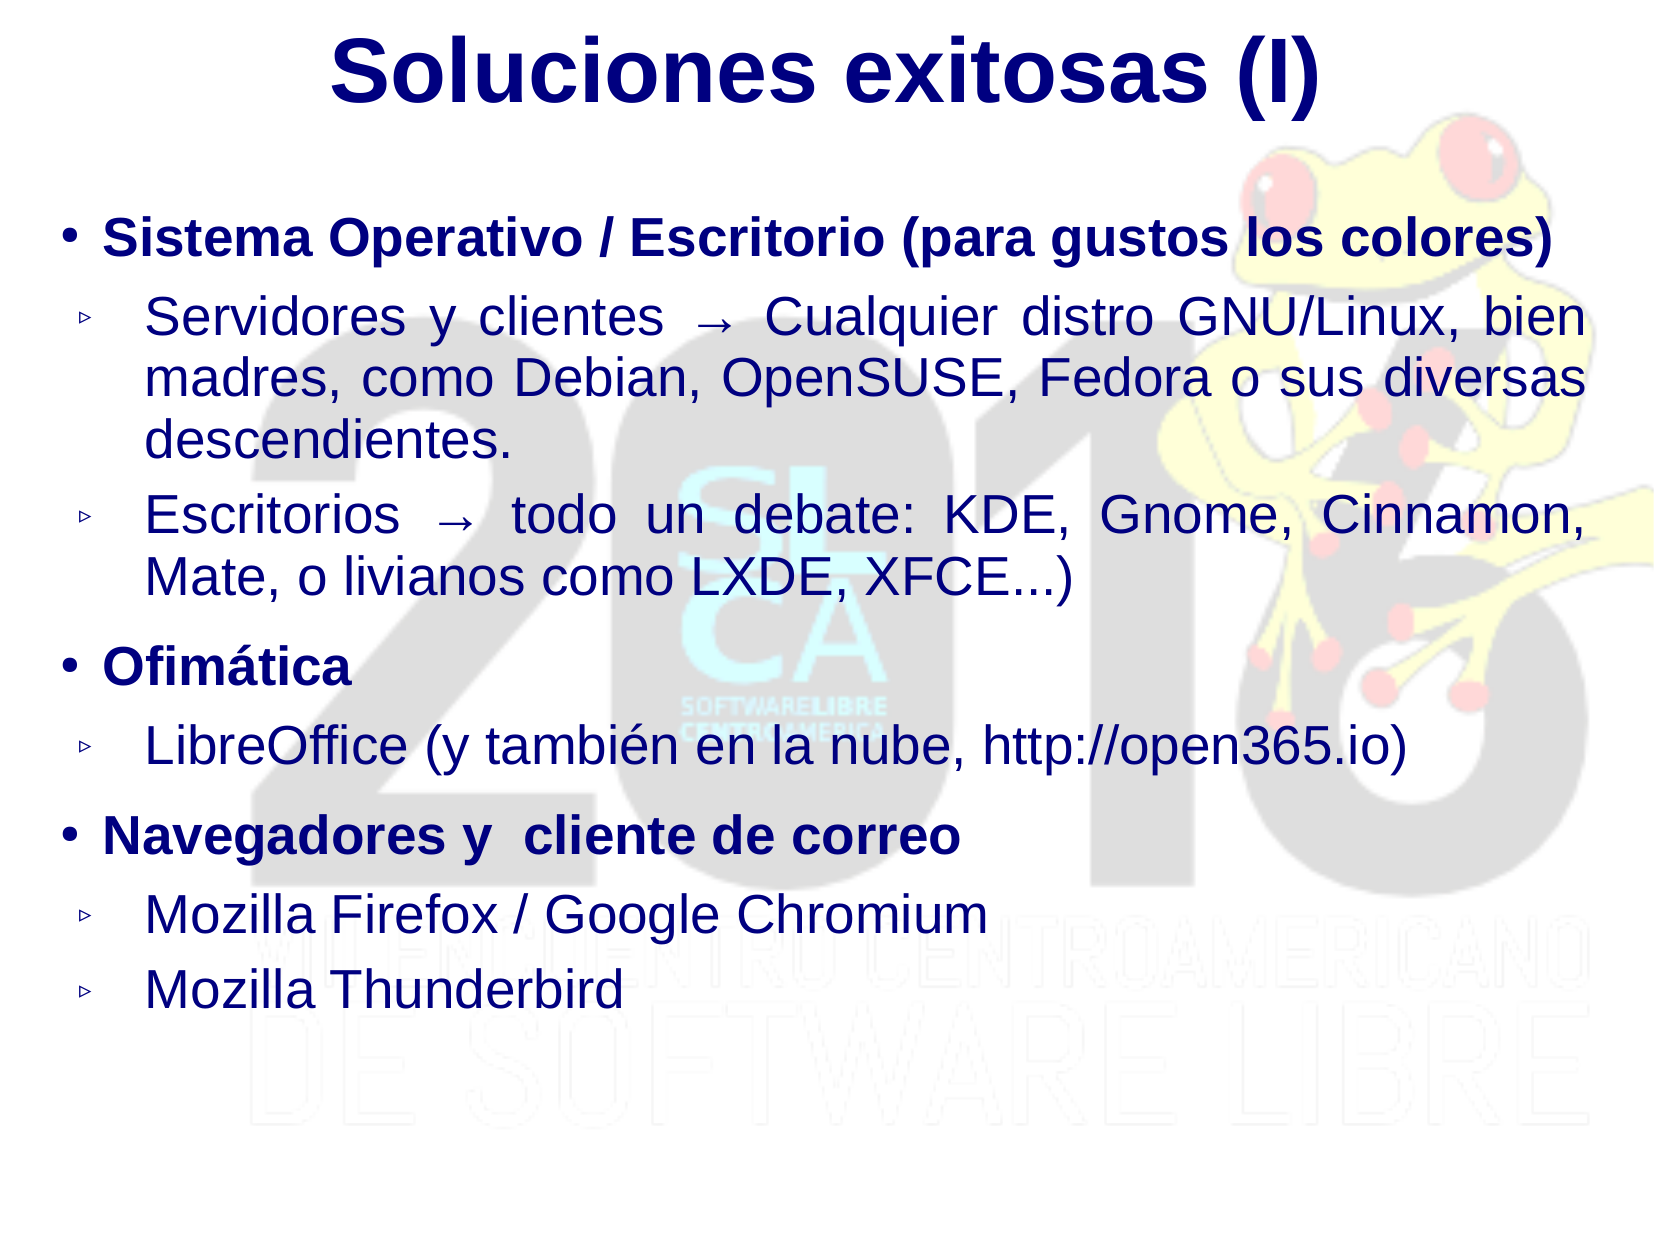

# Soluciones exitosas (I)
Sistema Operativo / Escritorio (para gustos los colores)
Servidores y clientes → Cualquier distro GNU/Linux, bien madres, como Debian, OpenSUSE, Fedora o sus diversas descendientes.
Escritorios → todo un debate: KDE, Gnome, Cinnamon, Mate, o livianos como LXDE, XFCE...)
Ofimática
LibreOffice (y también en la nube, http://open365.io)
Navegadores y cliente de correo
Mozilla Firefox / Google Chromium
Mozilla Thunderbird